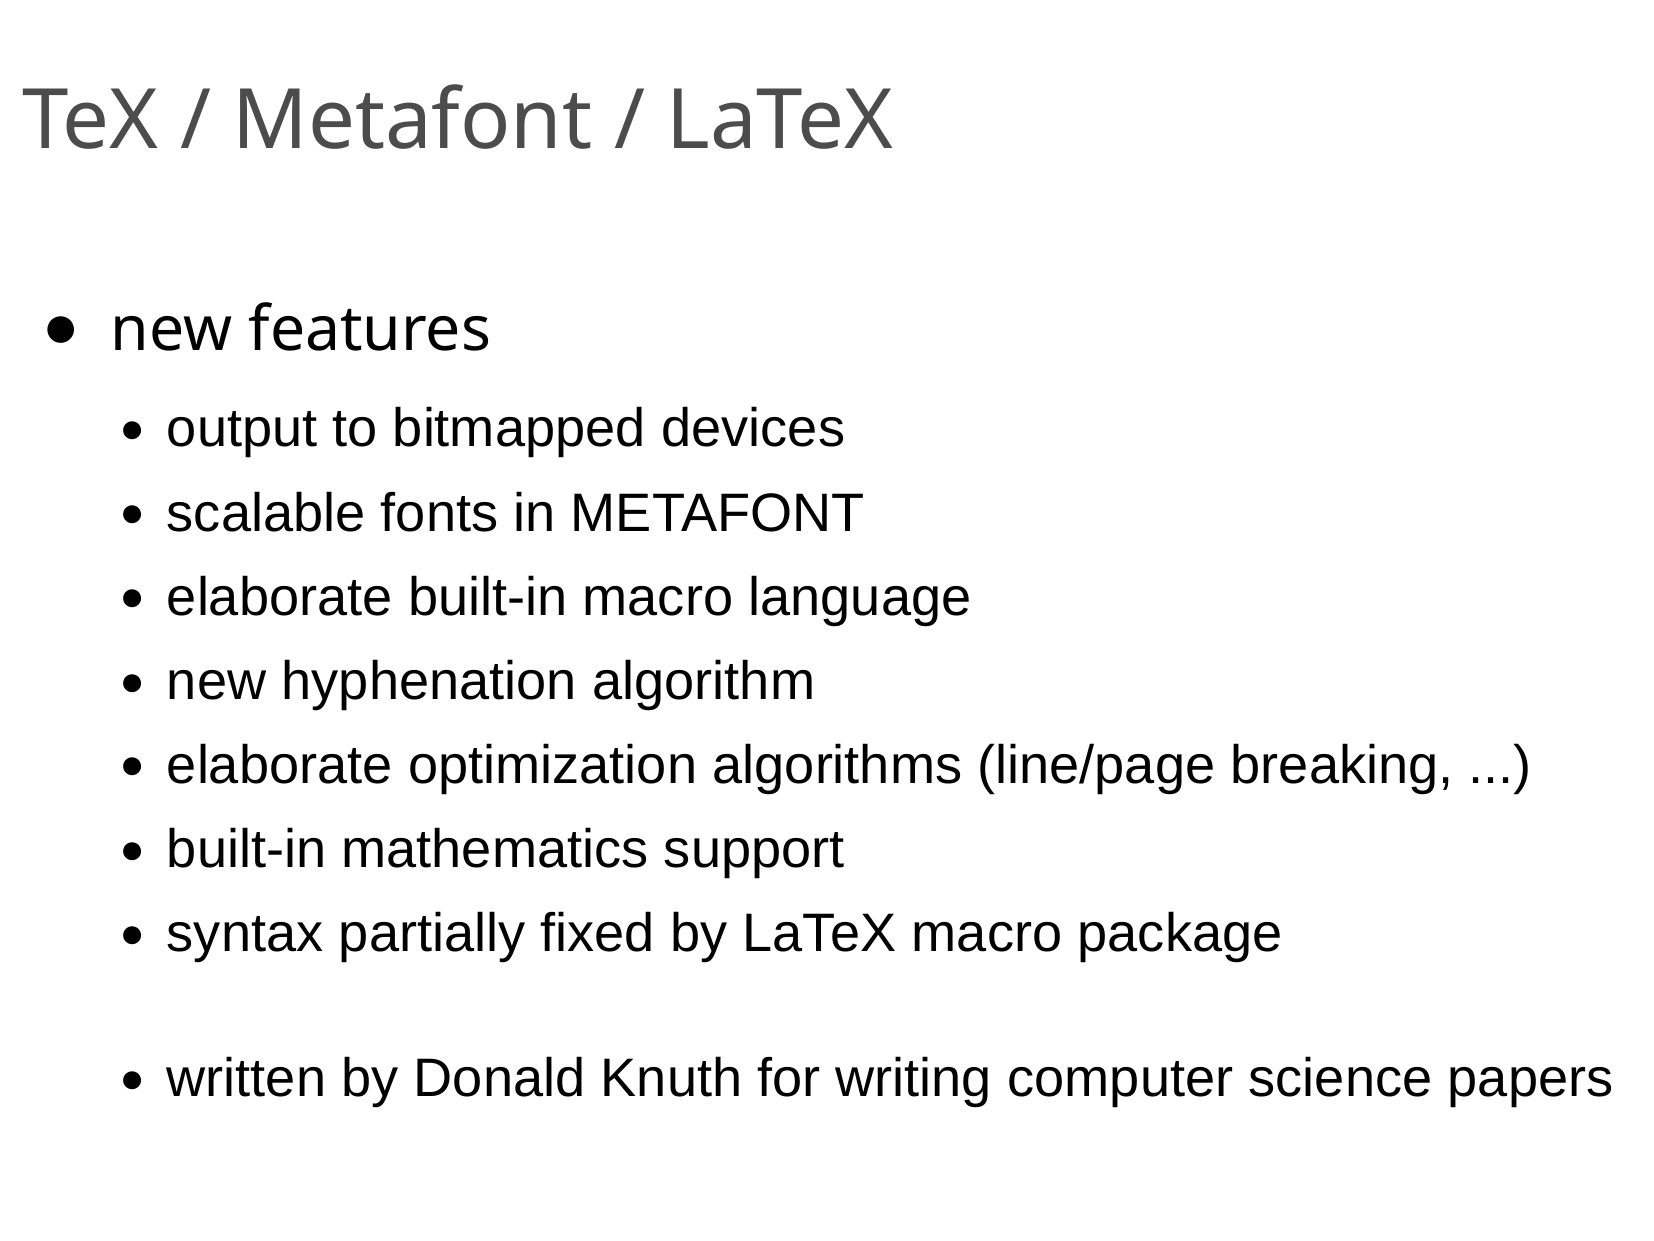

# TeX / Metafont / LaTeX
new features
output to bitmapped devices
scalable fonts in METAFONT
elaborate built-in macro language
new hyphenation algorithm
elaborate optimization algorithms (line/page breaking, ...)
built-in mathematics support
syntax partially fixed by LaTeX macro package
written by Donald Knuth for writing computer science papers